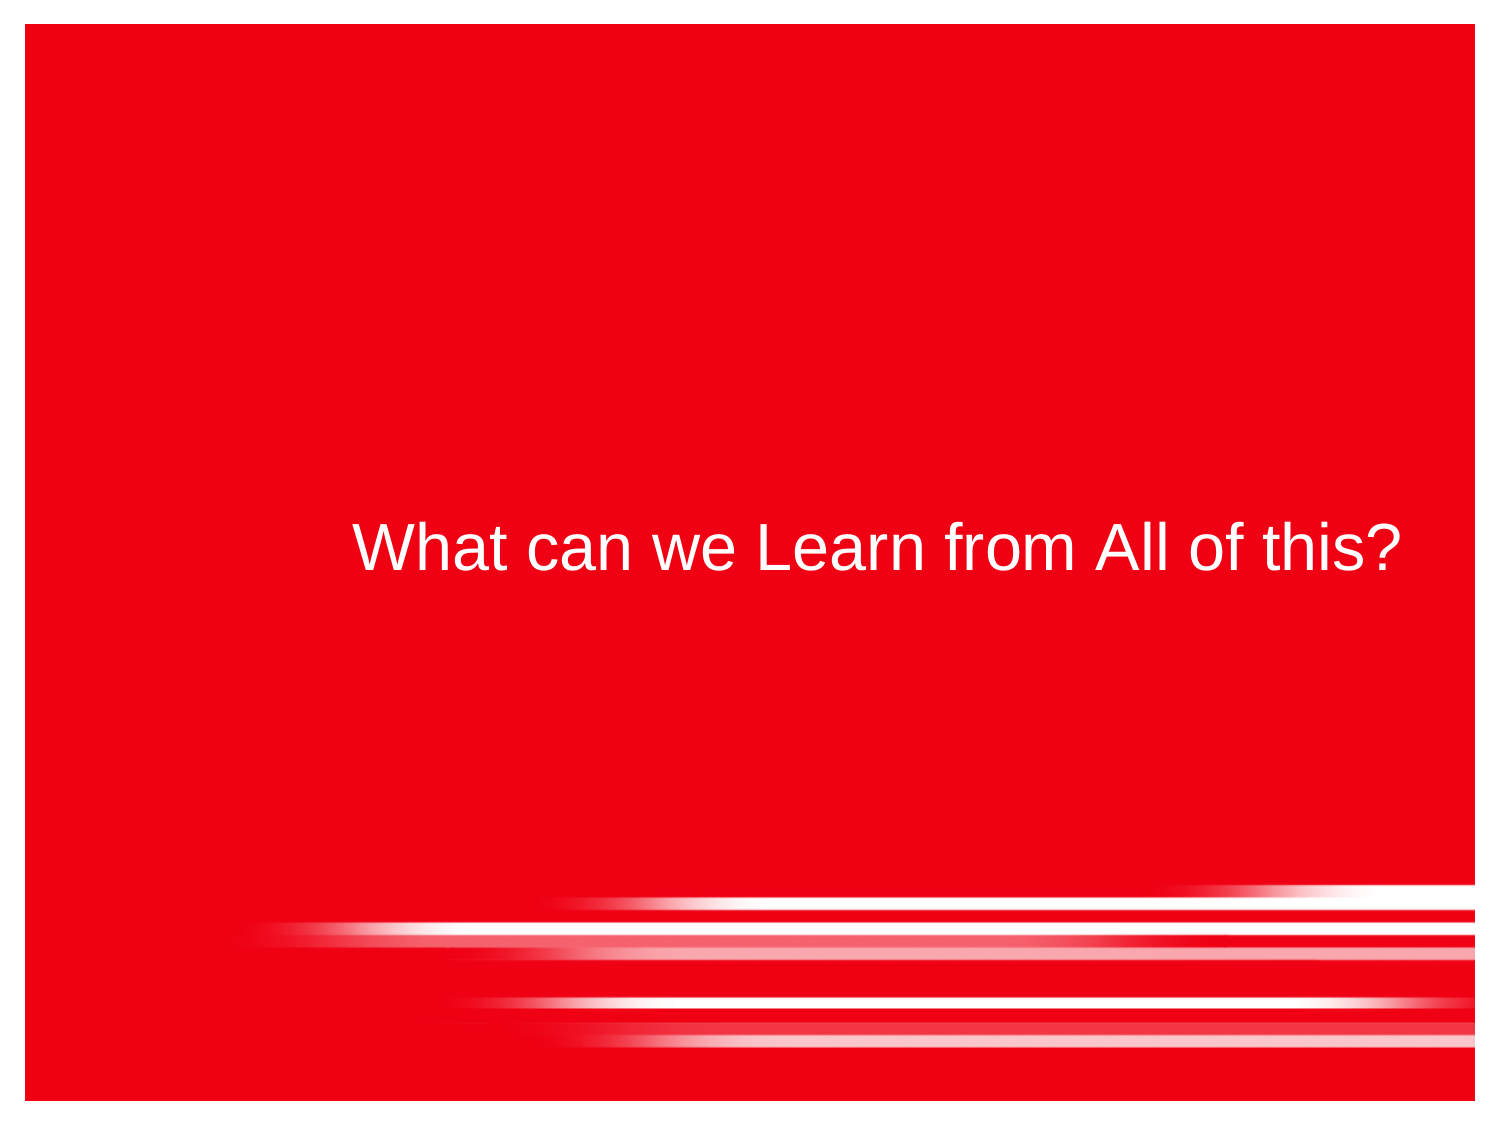

# What can we Learn from All of this?